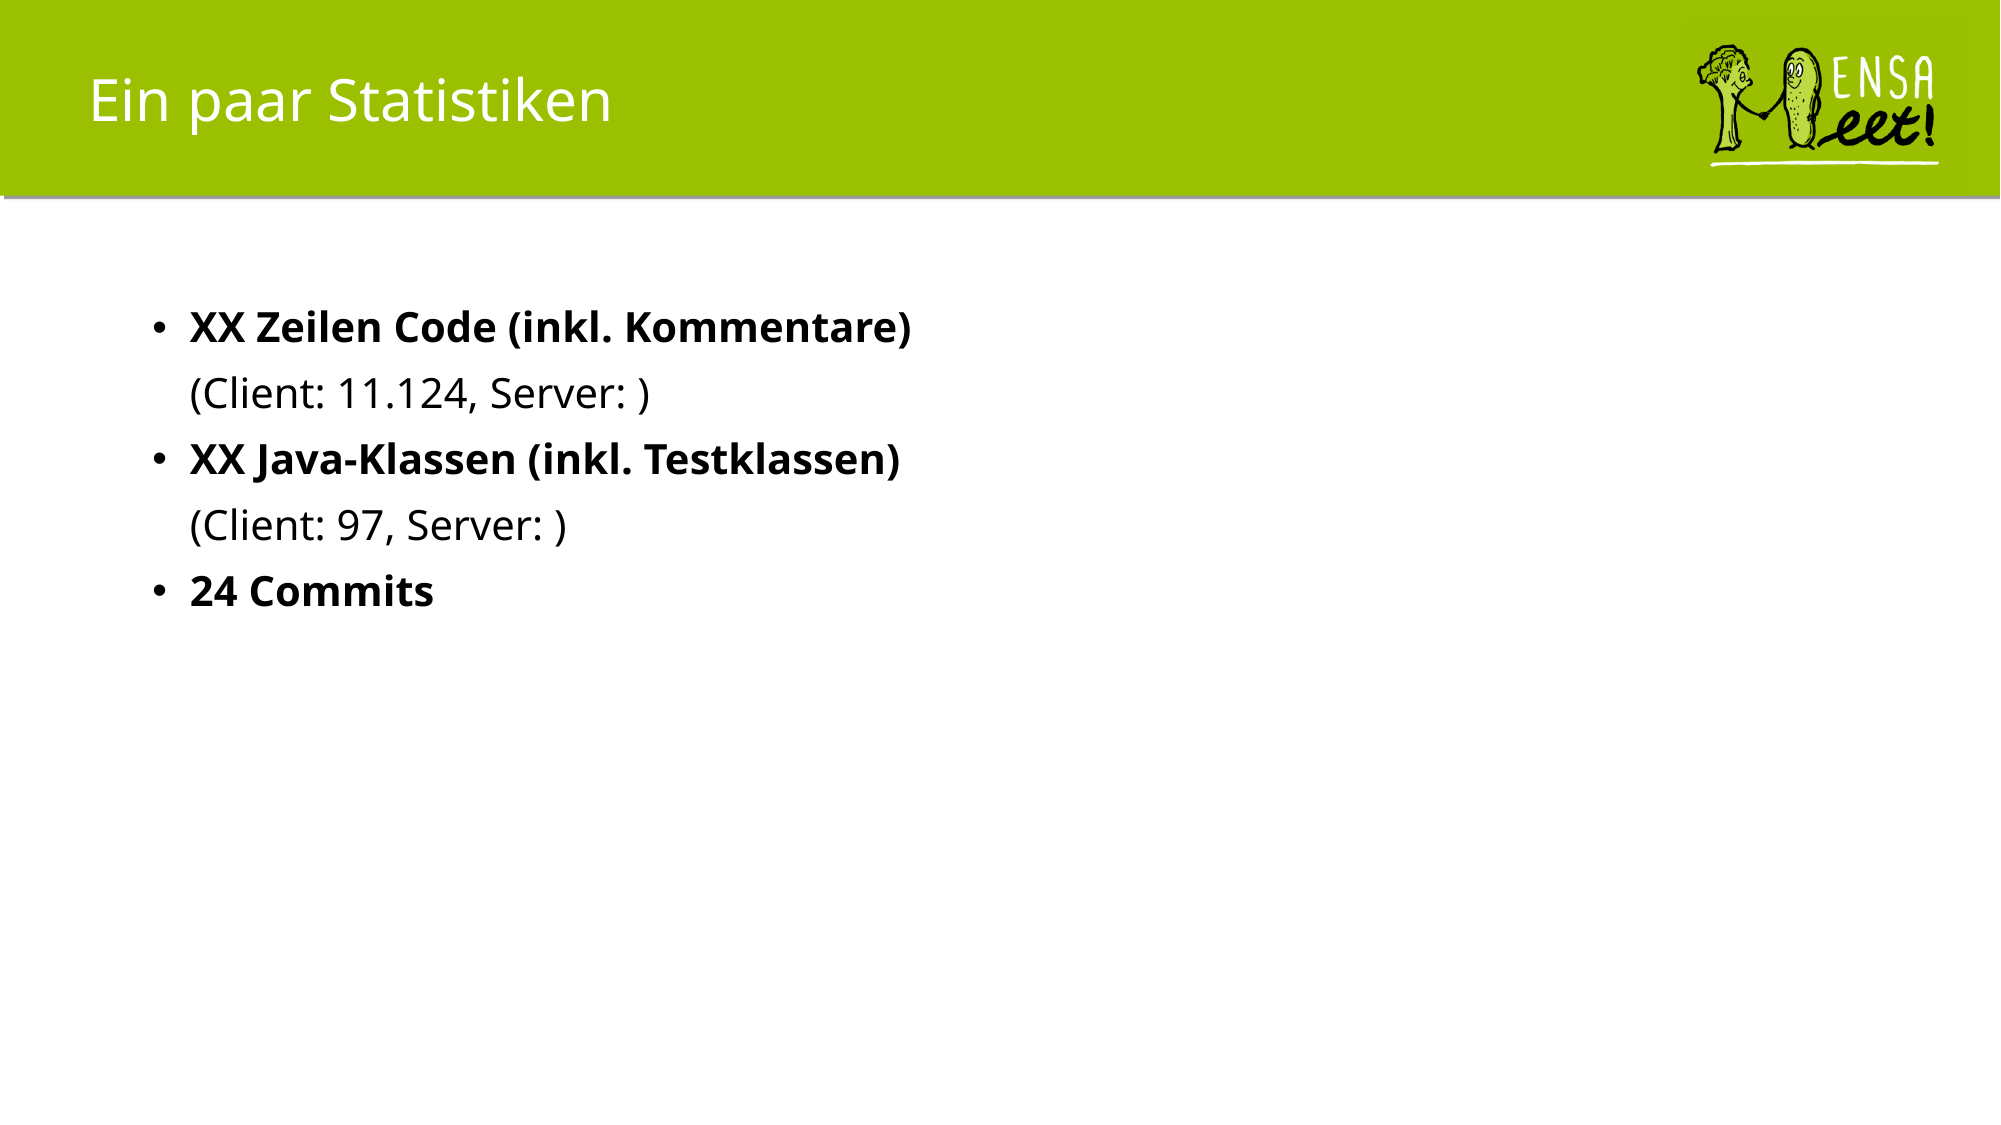

# Ein paar Statistiken
XX Zeilen Code (inkl. Kommentare)
(Client: 11.124, Server: )
XX Java-Klassen (inkl. Testklassen)
(Client: 97, Server: )
24 Commits